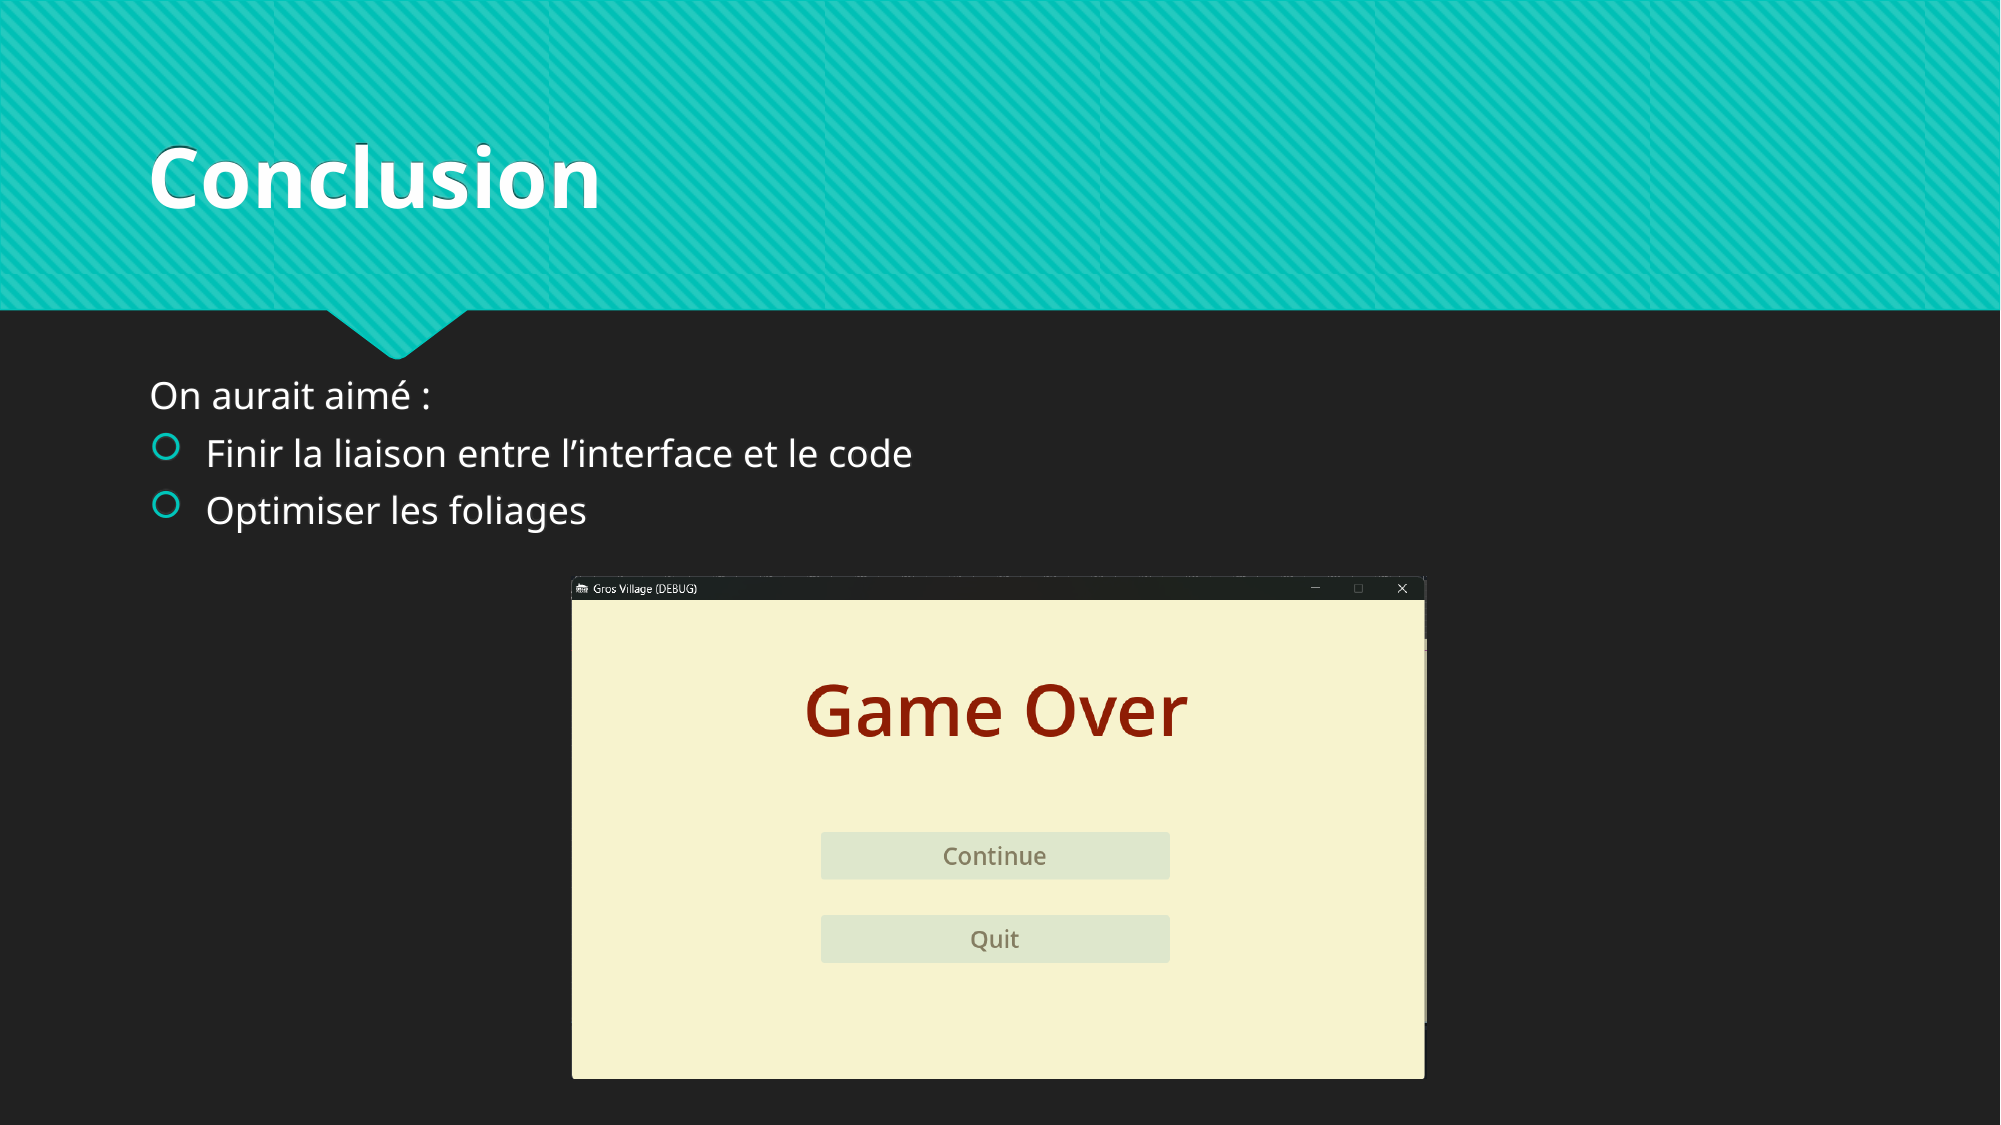

# Conclusion
On aurait aimé :
Finir la liaison entre l’interface et le code
Optimiser les foliages